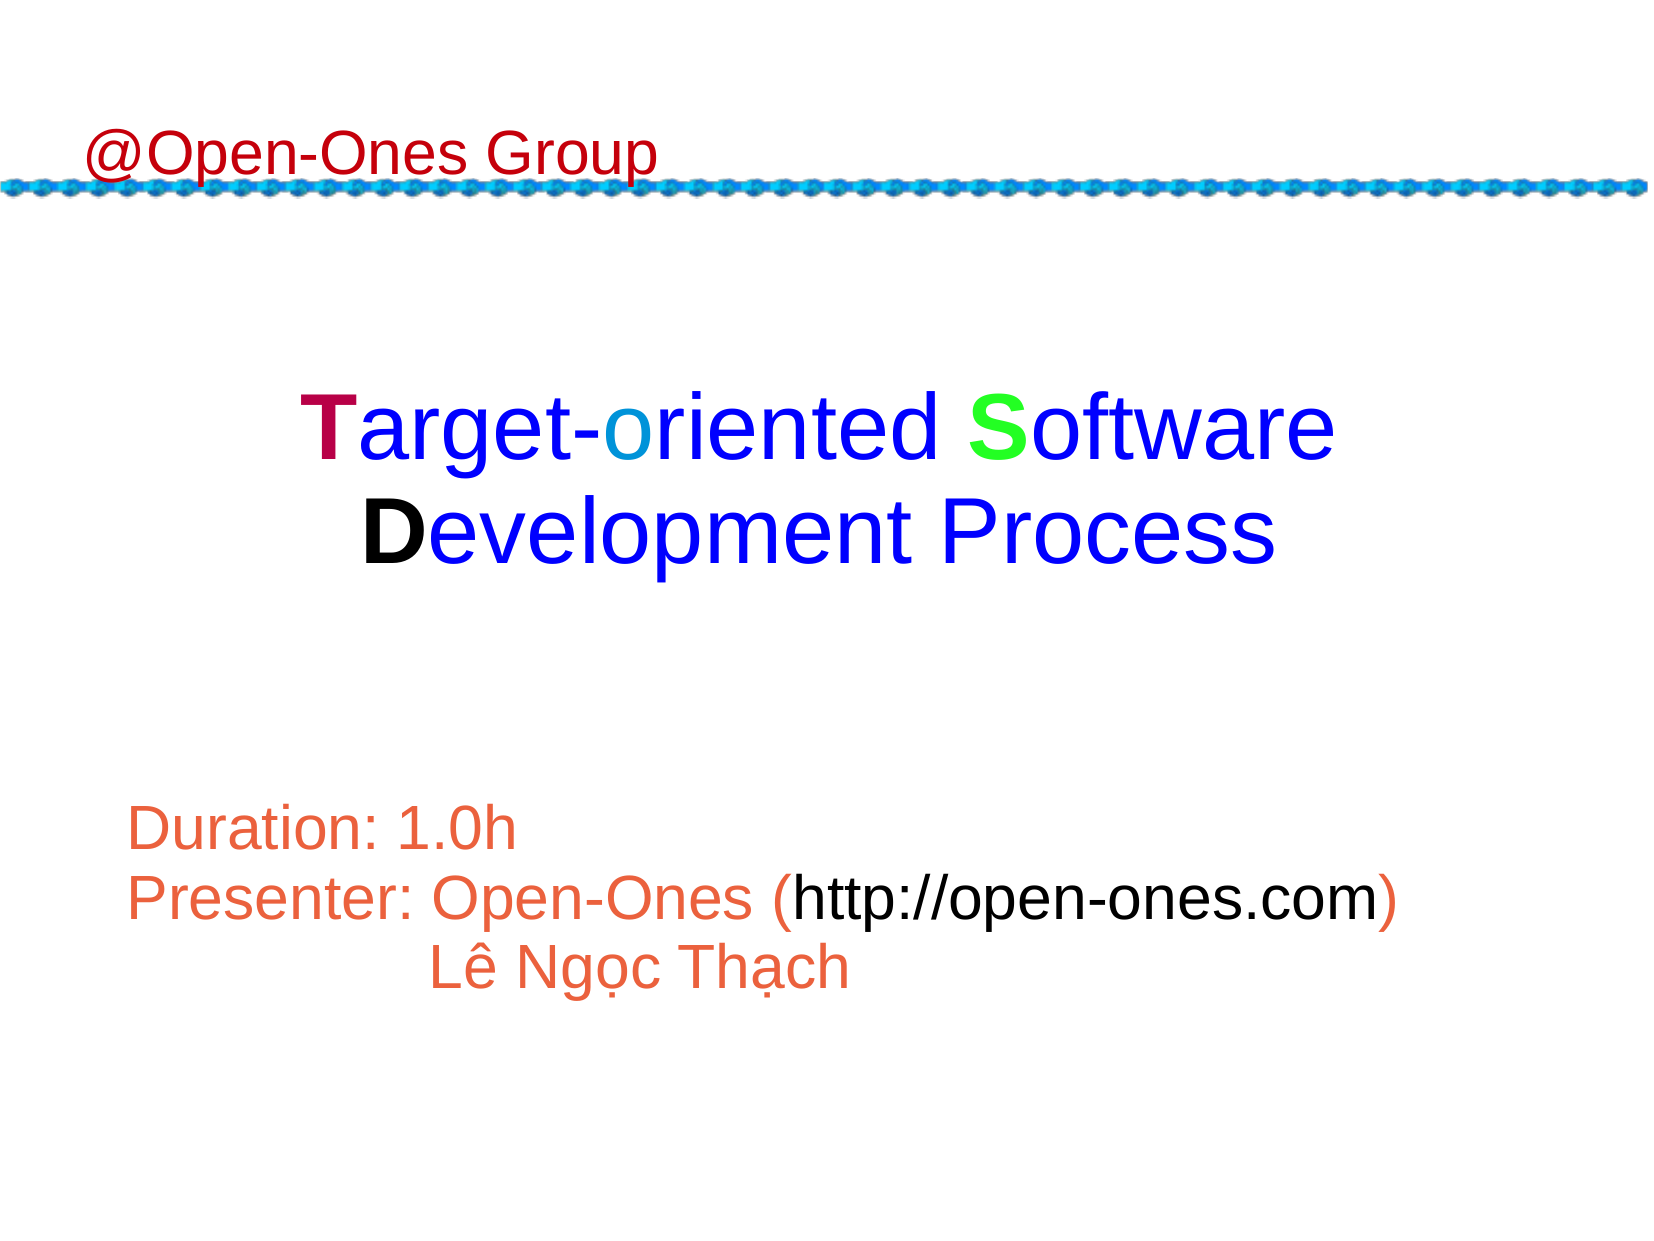

# @Open-Ones Group
Target-oriented Software Development Process
 Duration: 1.0h
 Presenter: Open-Ones (http://open-ones.com)
Lê Ngọc Thạch